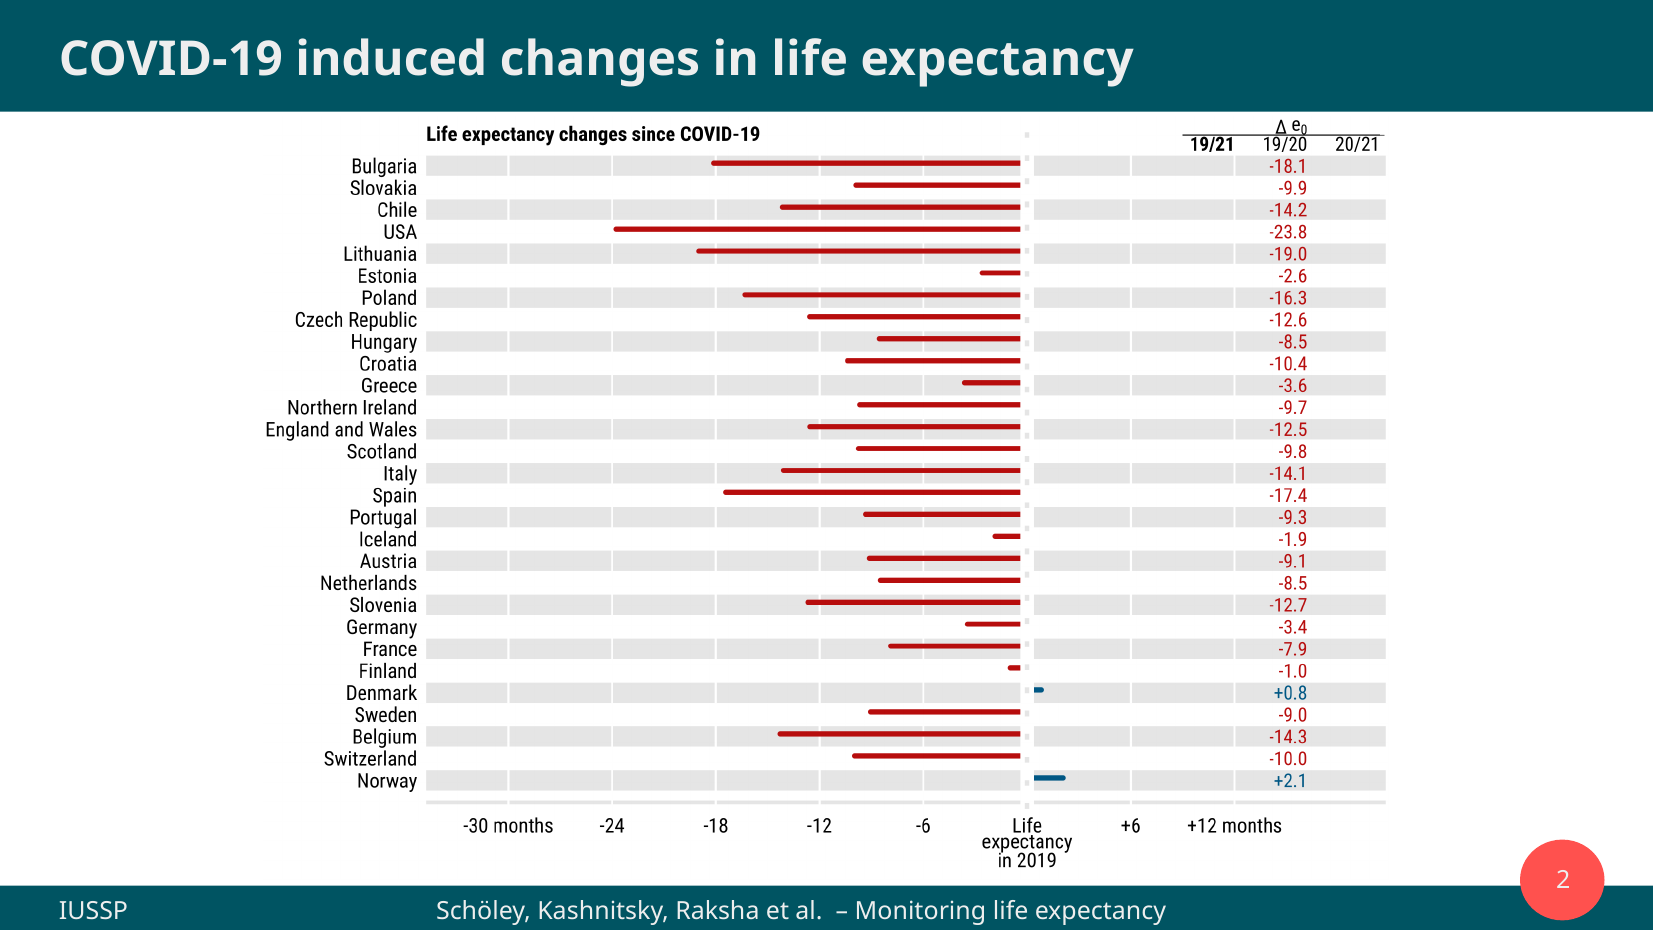

# COVID-19 induced changes in life expectancy
2
IUSSP
Schöley, Kashnitsky, Raksha et al. – Monitoring life expectancy